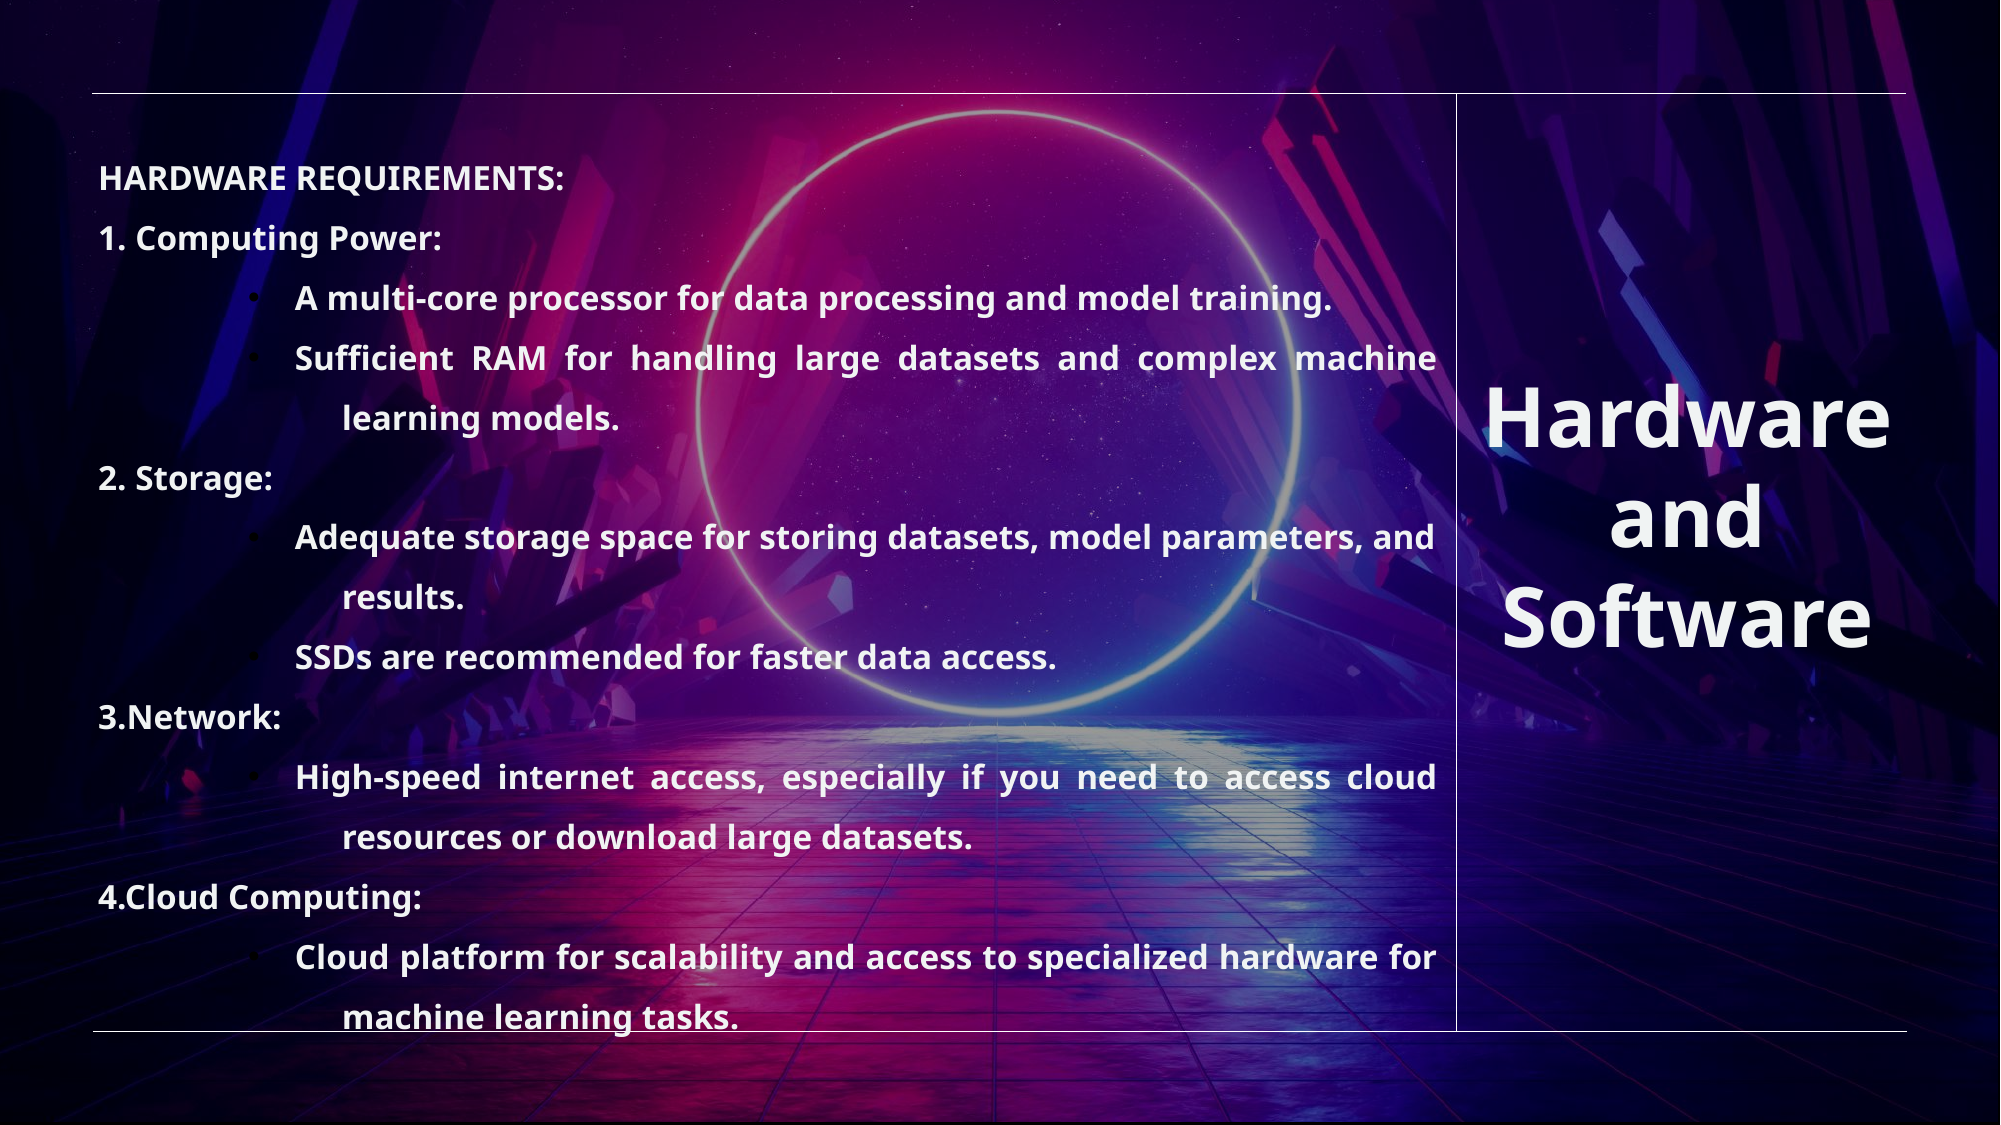

HARDWARE REQUIREMENTS:
1. Computing Power:
A multi-core processor for data processing and model training.
Sufficient RAM for handling large datasets and complex machine learning models.
2. Storage:
Adequate storage space for storing datasets, model parameters, and results.
SSDs are recommended for faster data access.
3.Network:
High-speed internet access, especially if you need to access cloud resources or download large datasets.
4.Cloud Computing:
Cloud platform for scalability and access to specialized hardware for machine learning tasks.
Hardware and Software